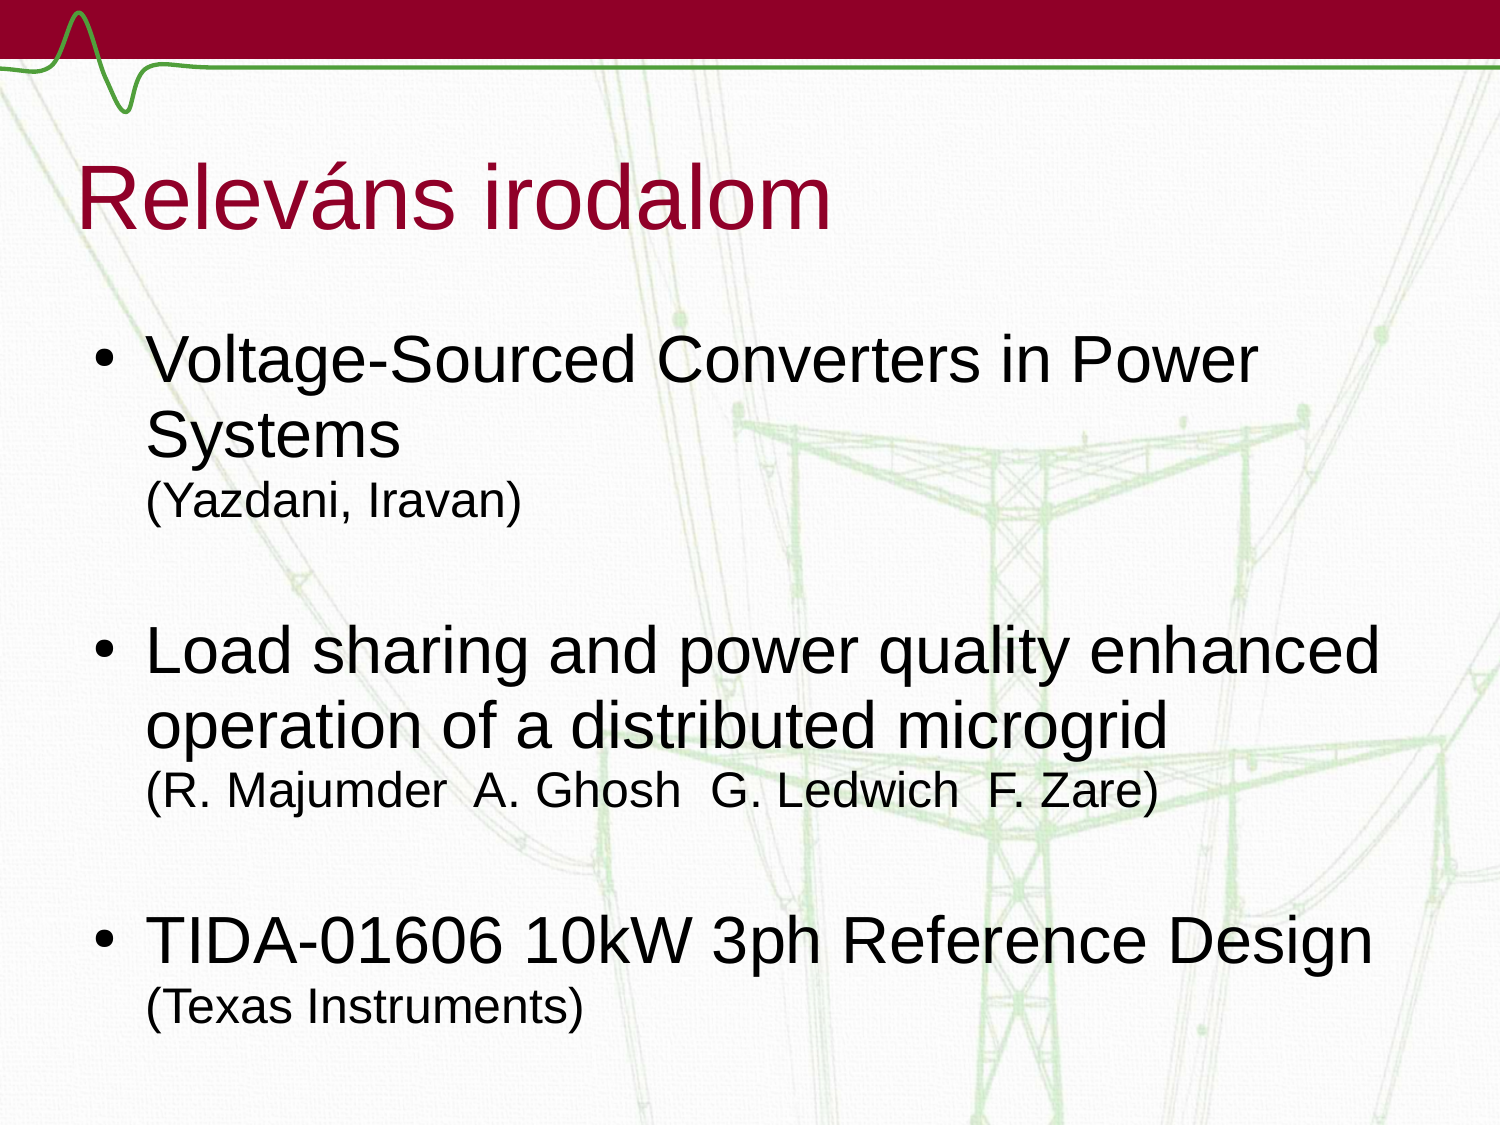

# Releváns irodalom
Voltage-Sourced Converters in Power Systems
(Yazdani, Iravan)
Load sharing and power quality enhanced operation of a distributed microgrid
(R. Majumder A. Ghosh G. Ledwich F. Zare)
TIDA-01606 10kW 3ph Reference Design (Texas Instruments)